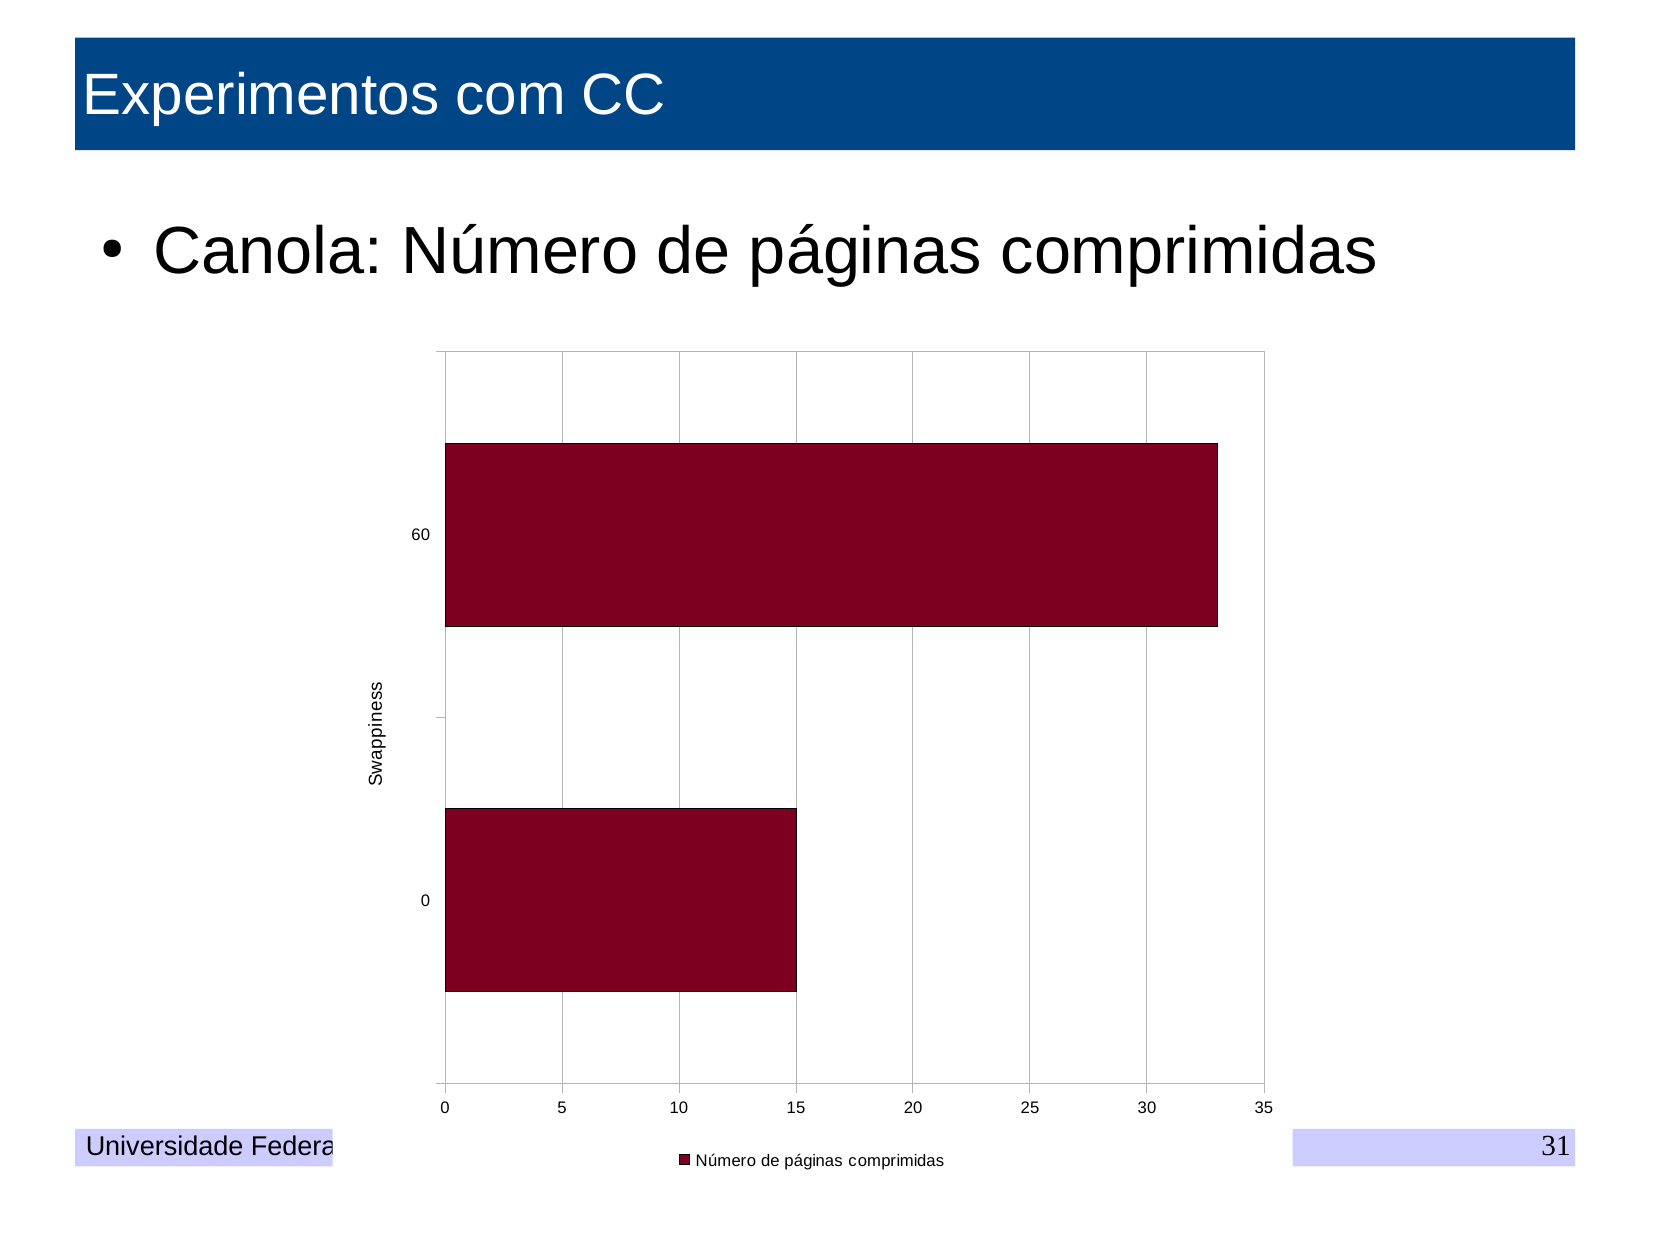

# Experimentos com CC
Canola: Número de páginas comprimidas
### Chart
| Category | Número de páginas comprimidas |
|---|---|
| 0 | 15.0 |
| 60 | 33.0 |31